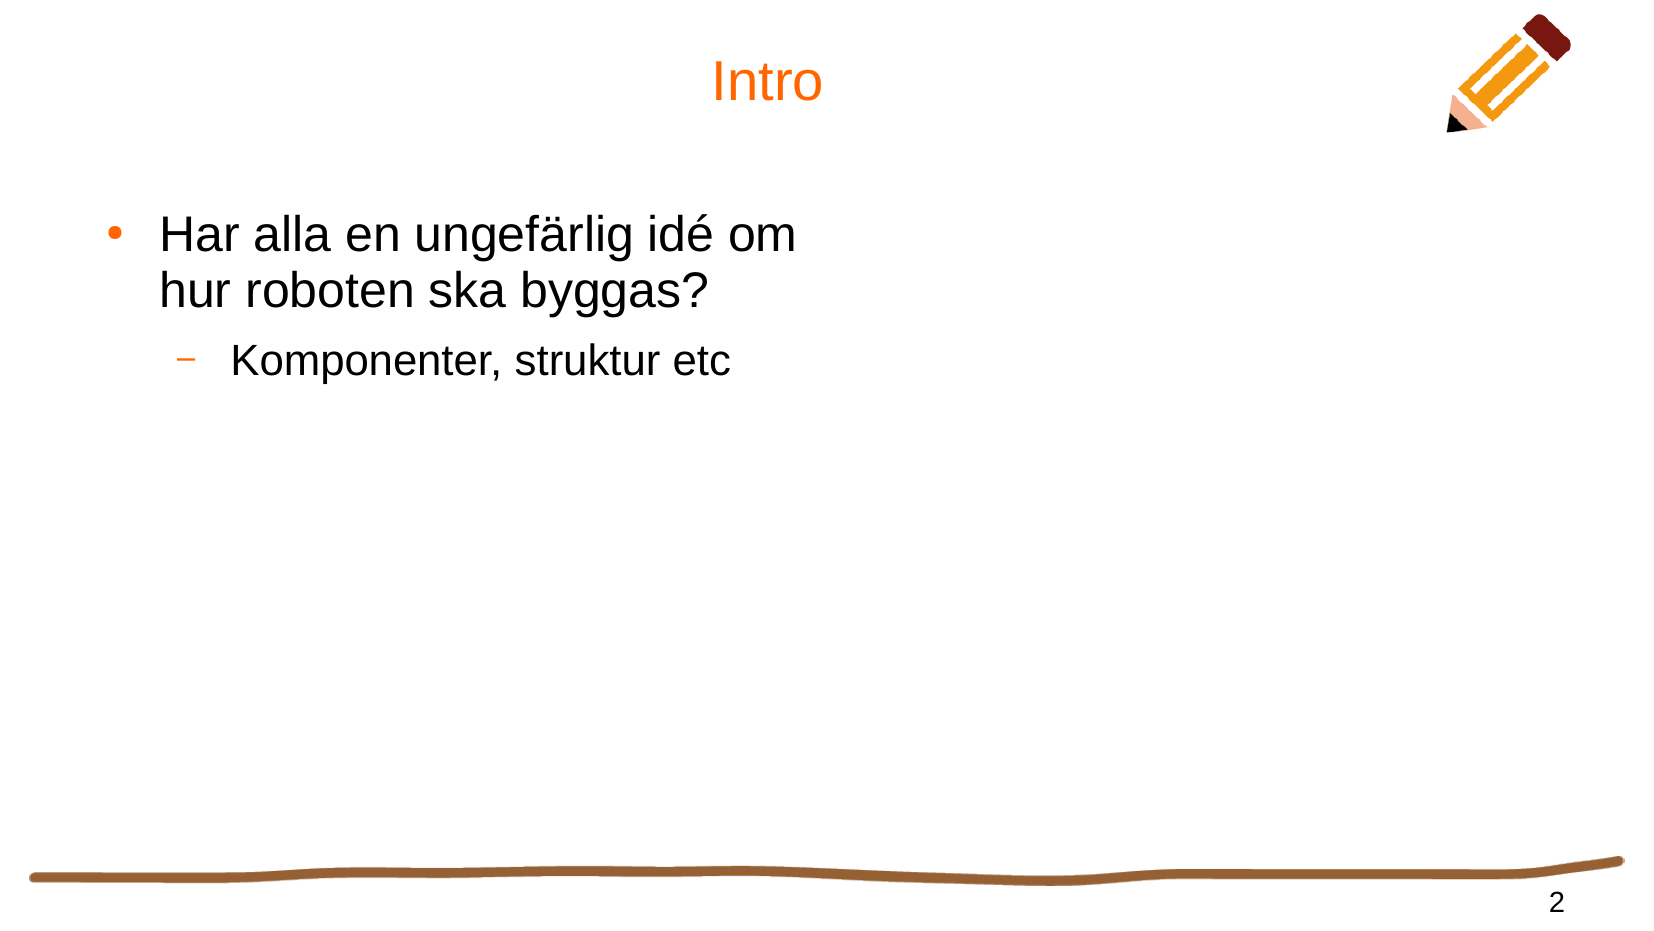

# Intro
Har alla en ungefärlig idé om hur roboten ska byggas?
Komponenter, struktur etc
2